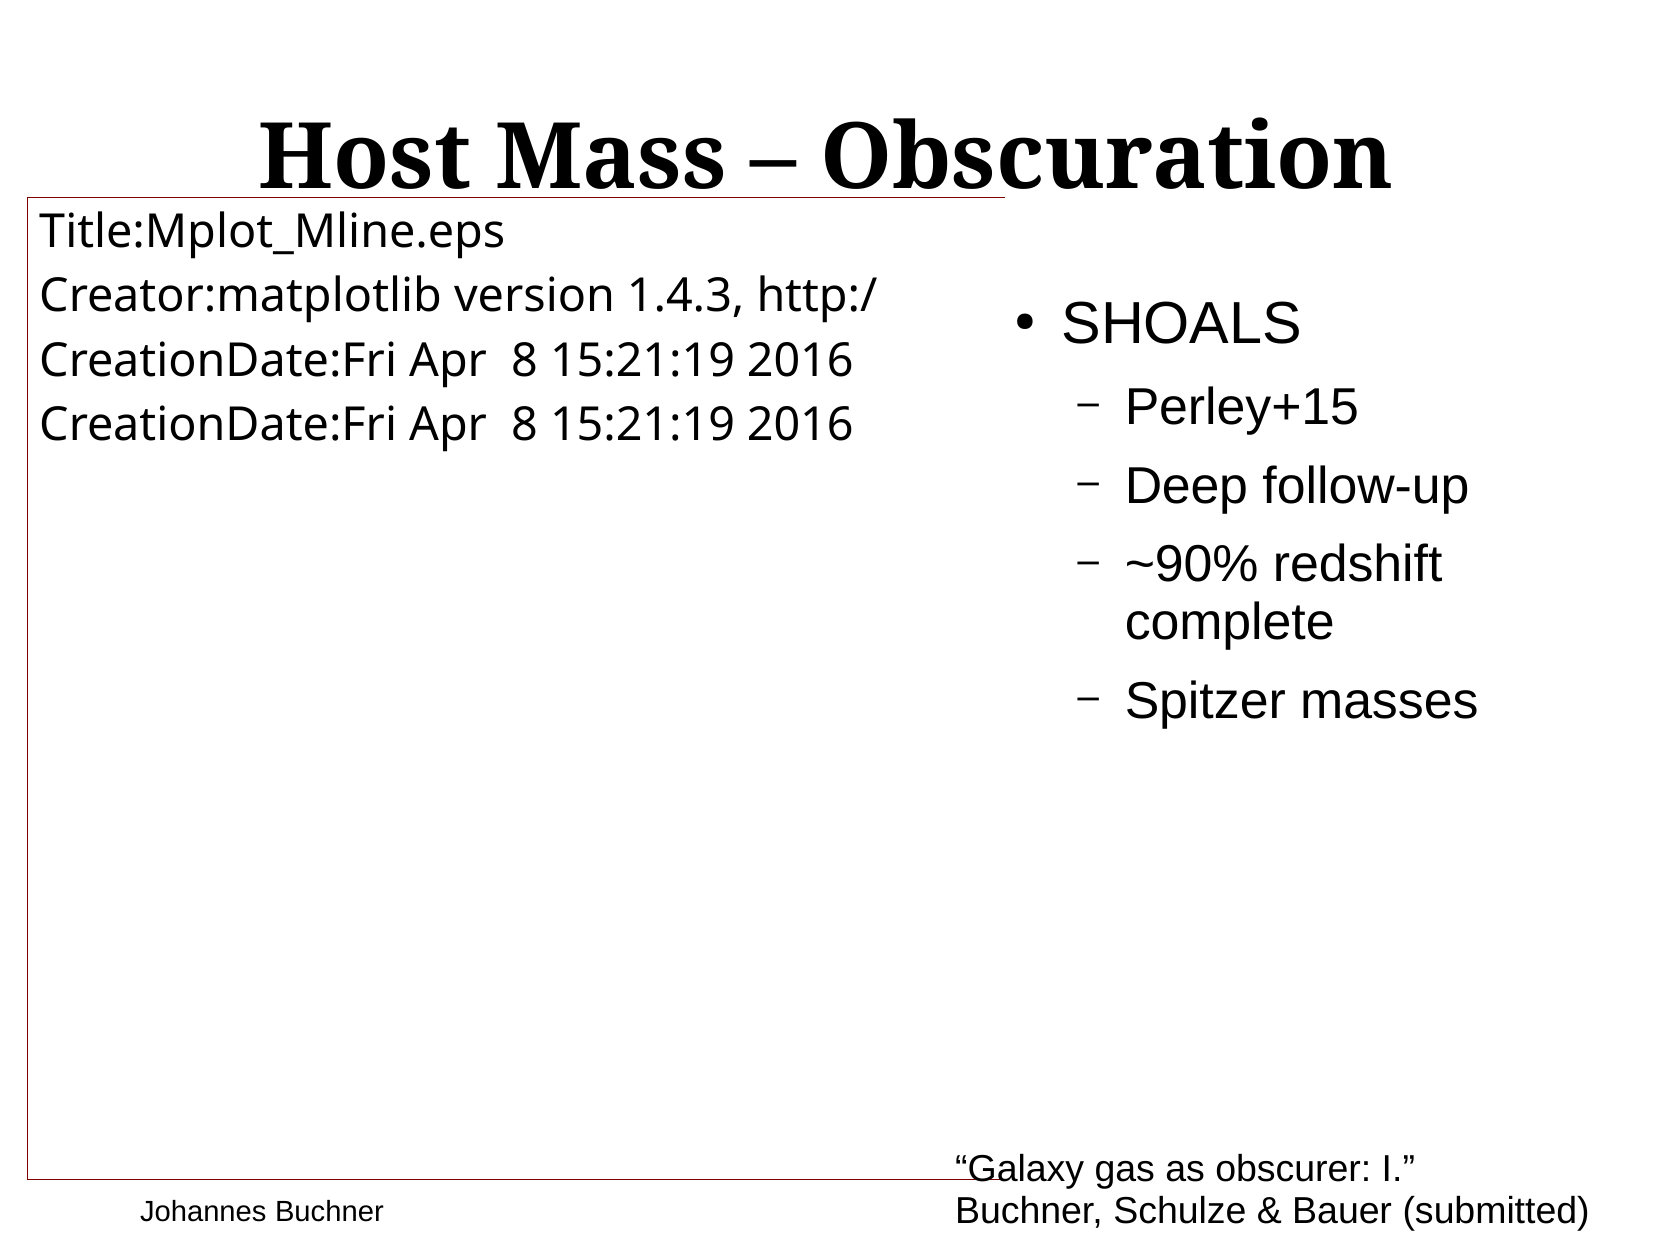

# Host Mass – Obscuration
SHOALS
Perley+15
Deep follow-up
~90% redshift complete
Spitzer masses
“Galaxy gas as obscurer: I.”
Buchner, Schulze & Bauer (submitted)
Johannes Buchner